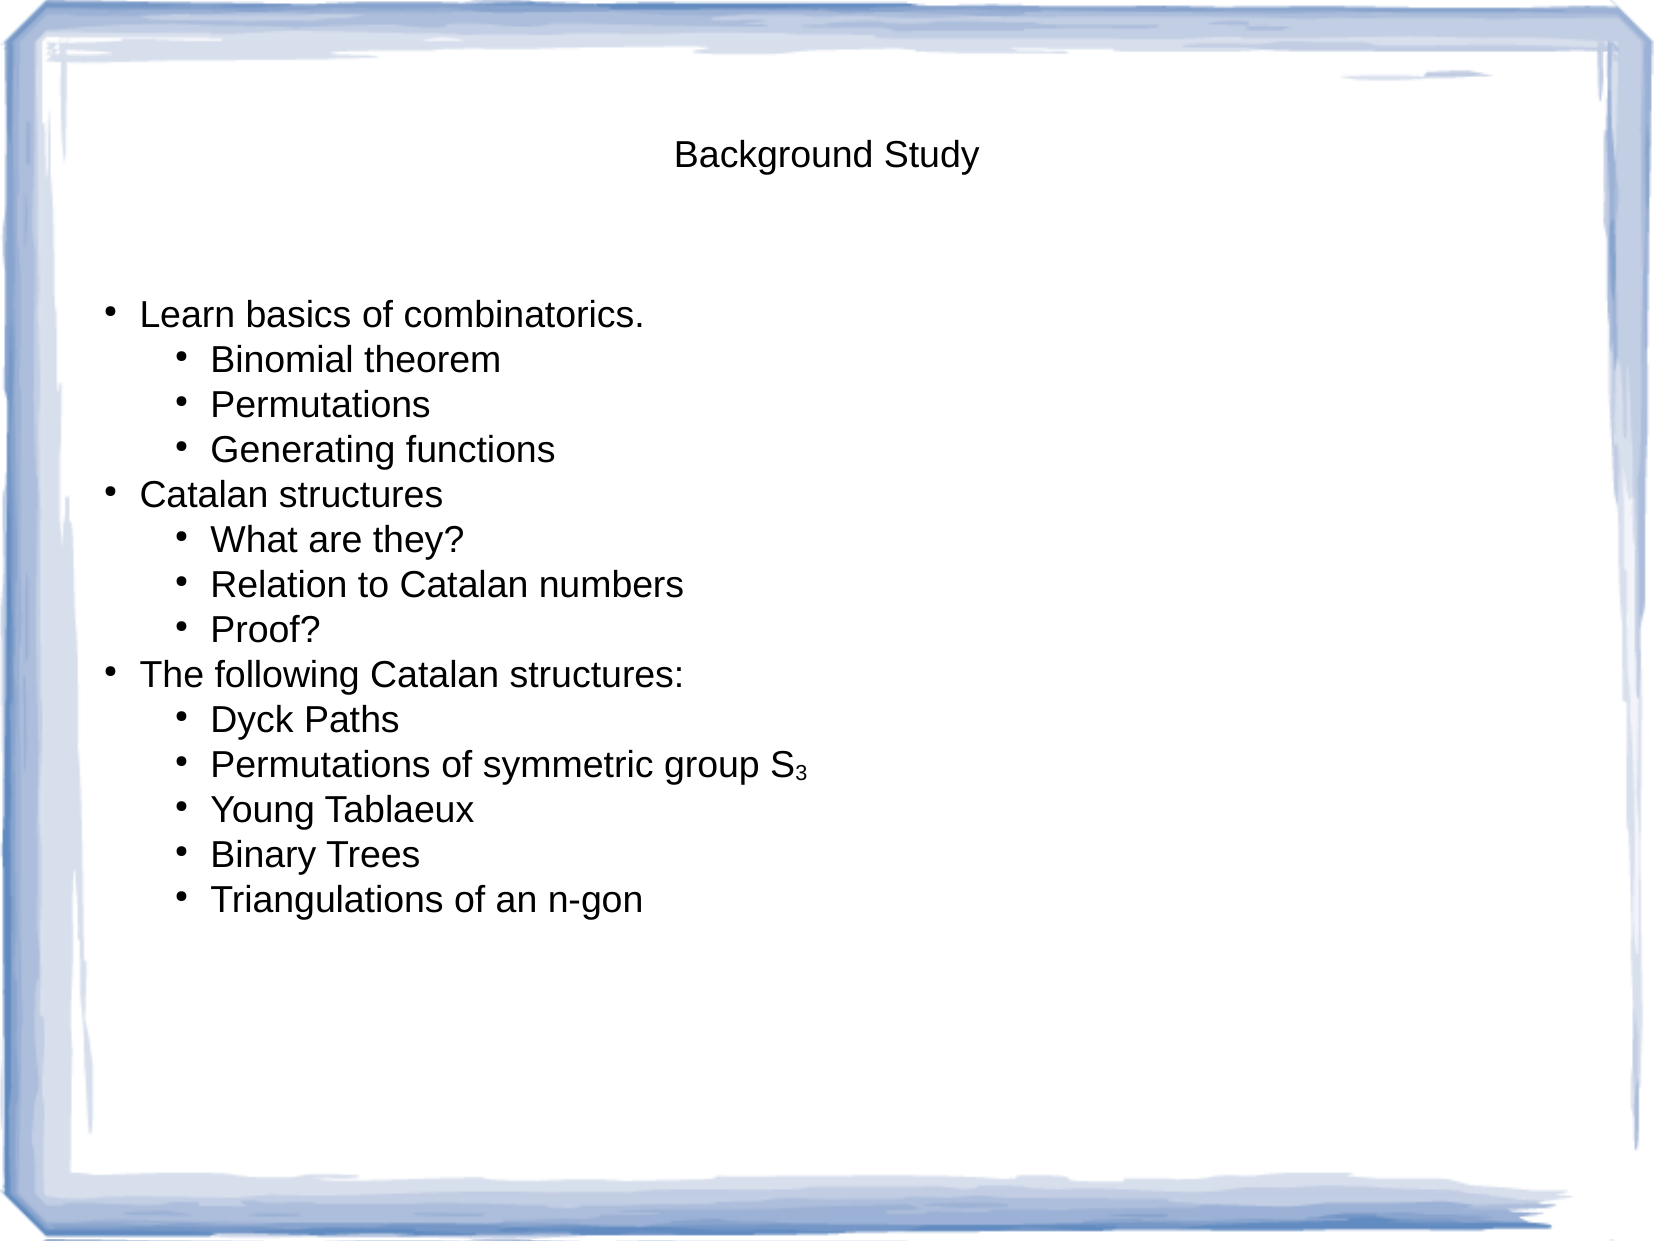

Background Study
Learn basics of combinatorics.
Binomial theorem
Permutations
Generating functions
Catalan structures
What are they?
Relation to Catalan numbers
Proof?
The following Catalan structures:
Dyck Paths
Permutations of symmetric group S3
Young Tablaeux
Binary Trees
Triangulations of an n-gon